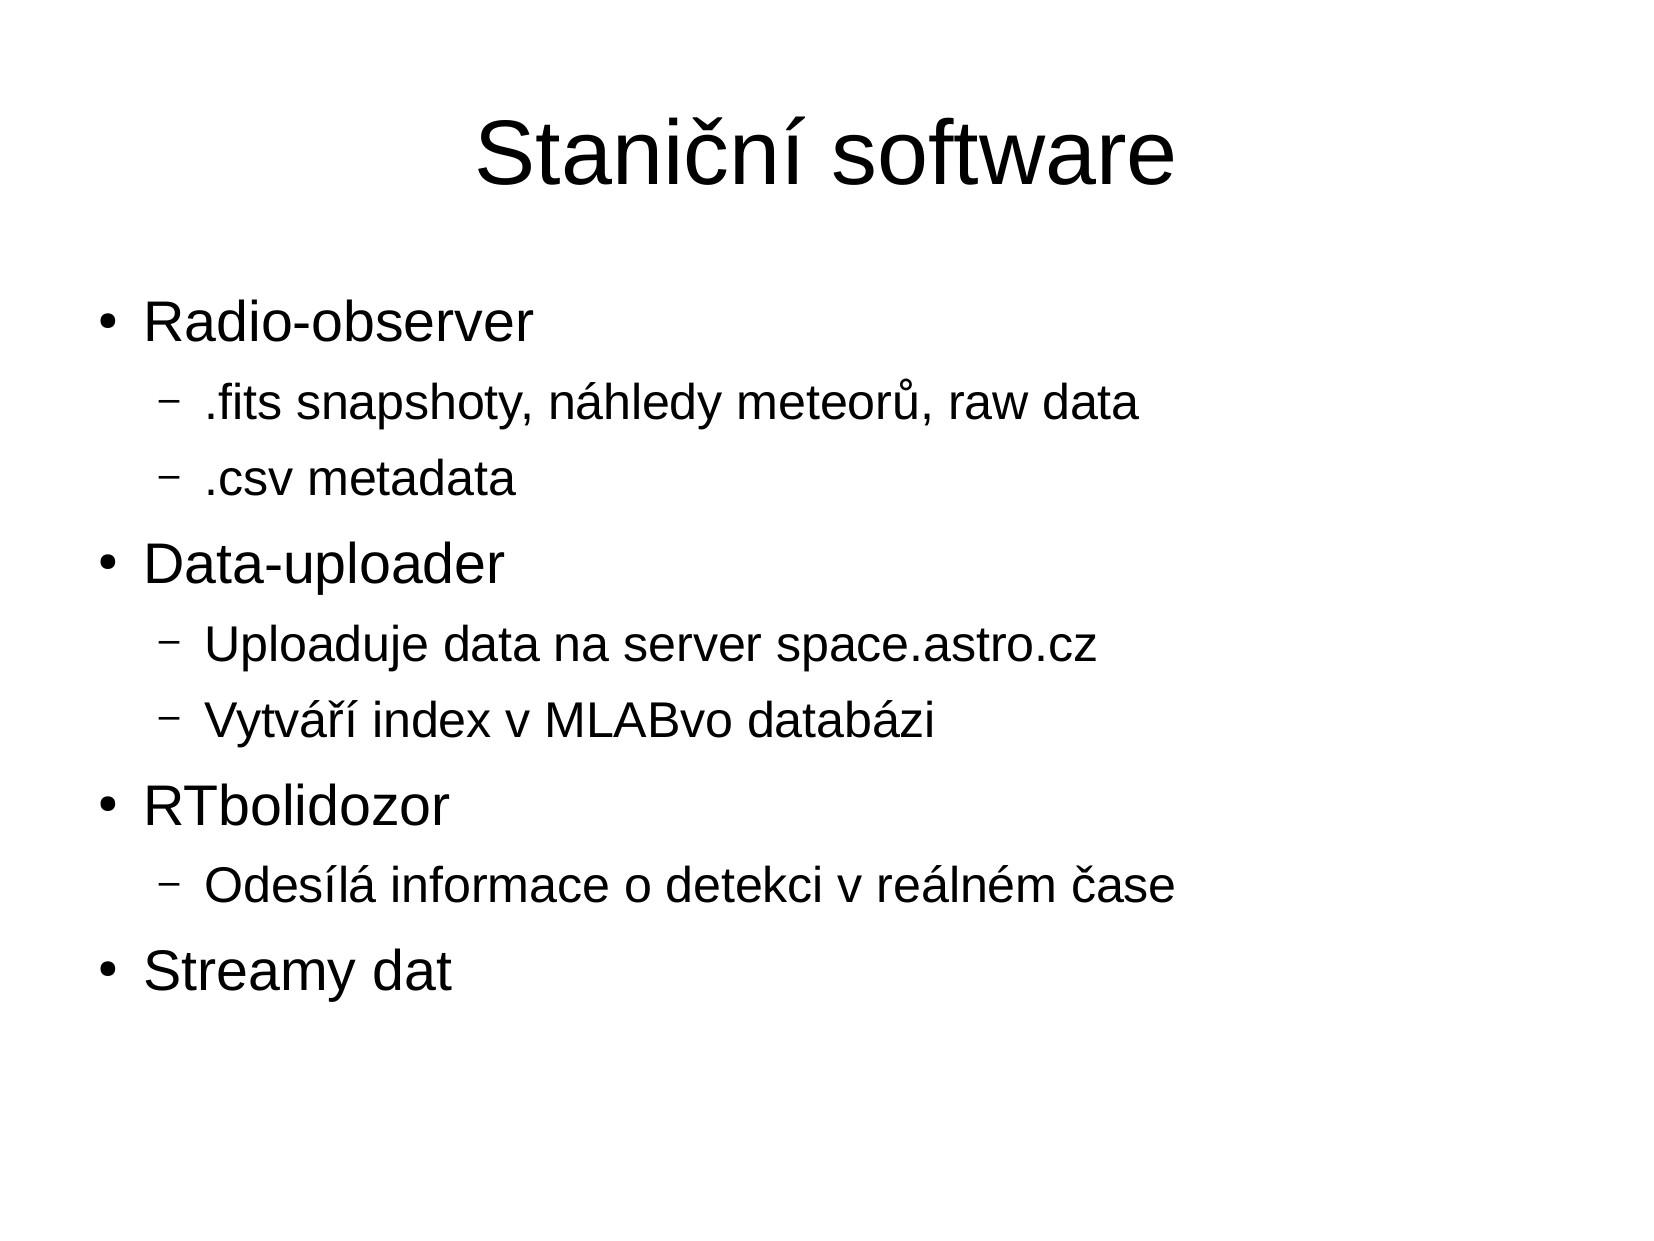

# Staniční software
Radio-observer
.fits snapshoty, náhledy meteorů, raw data
.csv metadata
Data-uploader
Uploaduje data na server space.astro.cz
Vytváří index v MLABvo databázi
RTbolidozor
Odesílá informace o detekci v reálném čase
Streamy dat